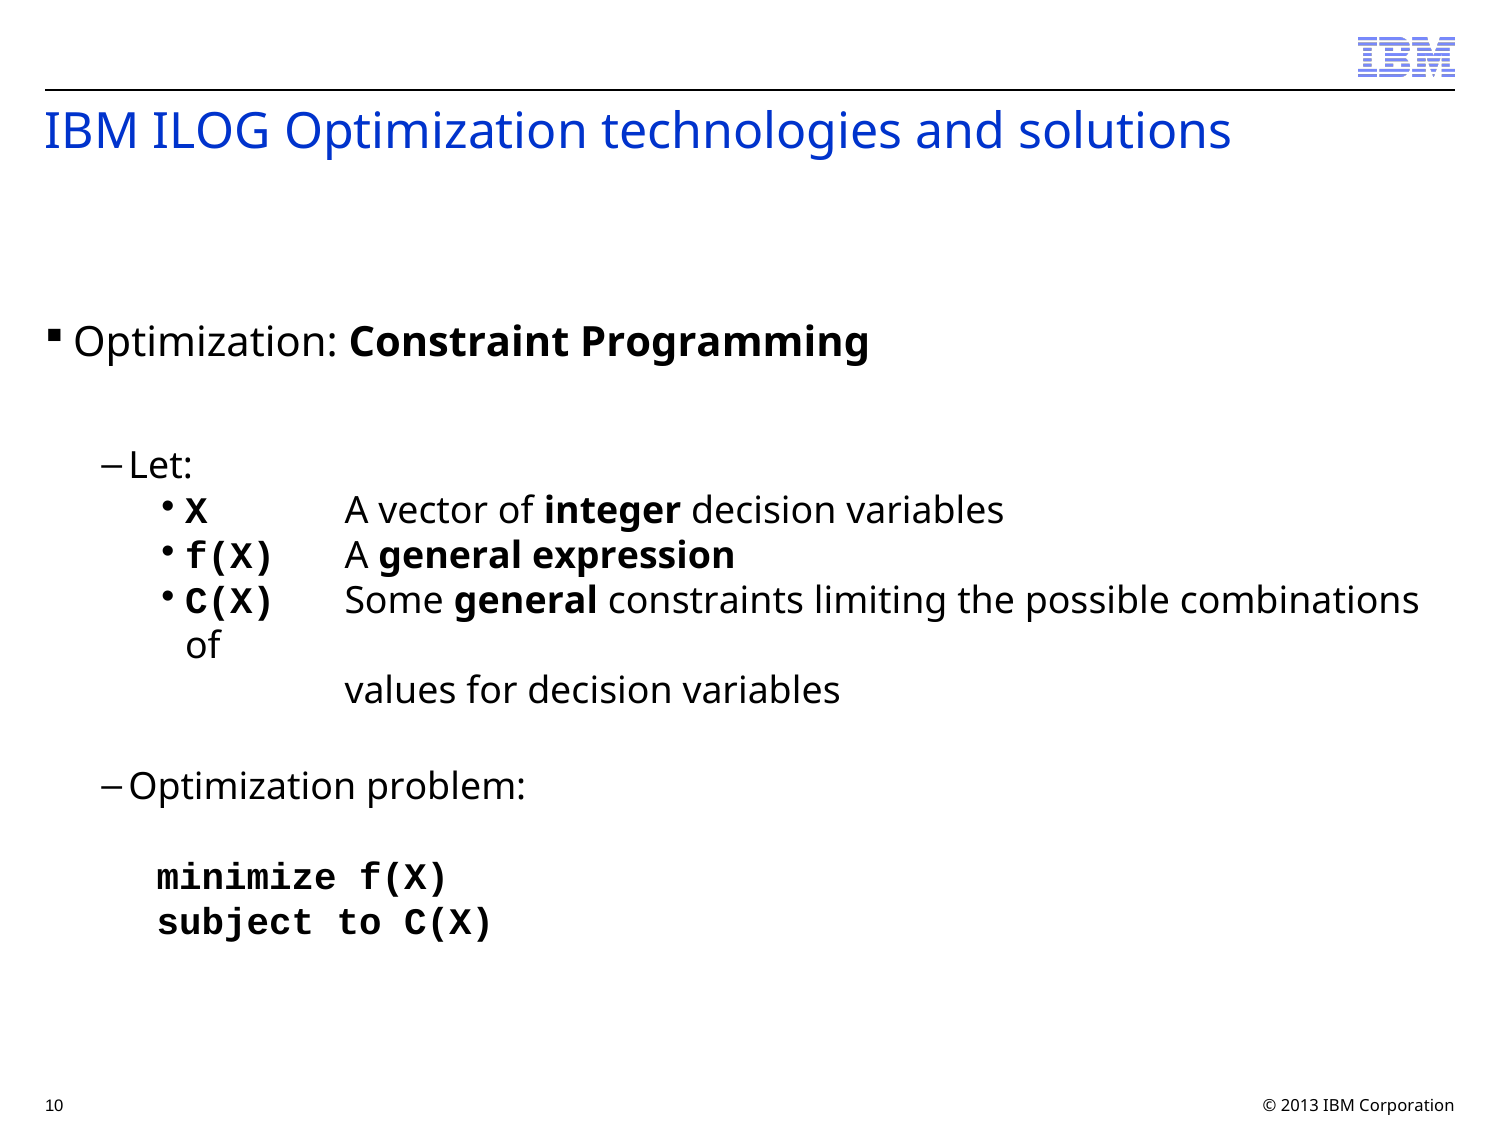

# IBM ILOG Optimization technologies and solutions
Optimization: Constraint Programming
Let:
X 	A vector of integer decision variables
f(X) 	A general expression
C(X) 	Some general constraints limiting the possible combinations of
			values for decision variables
Optimization problem:
minimize f(X)
subject to C(X)
10